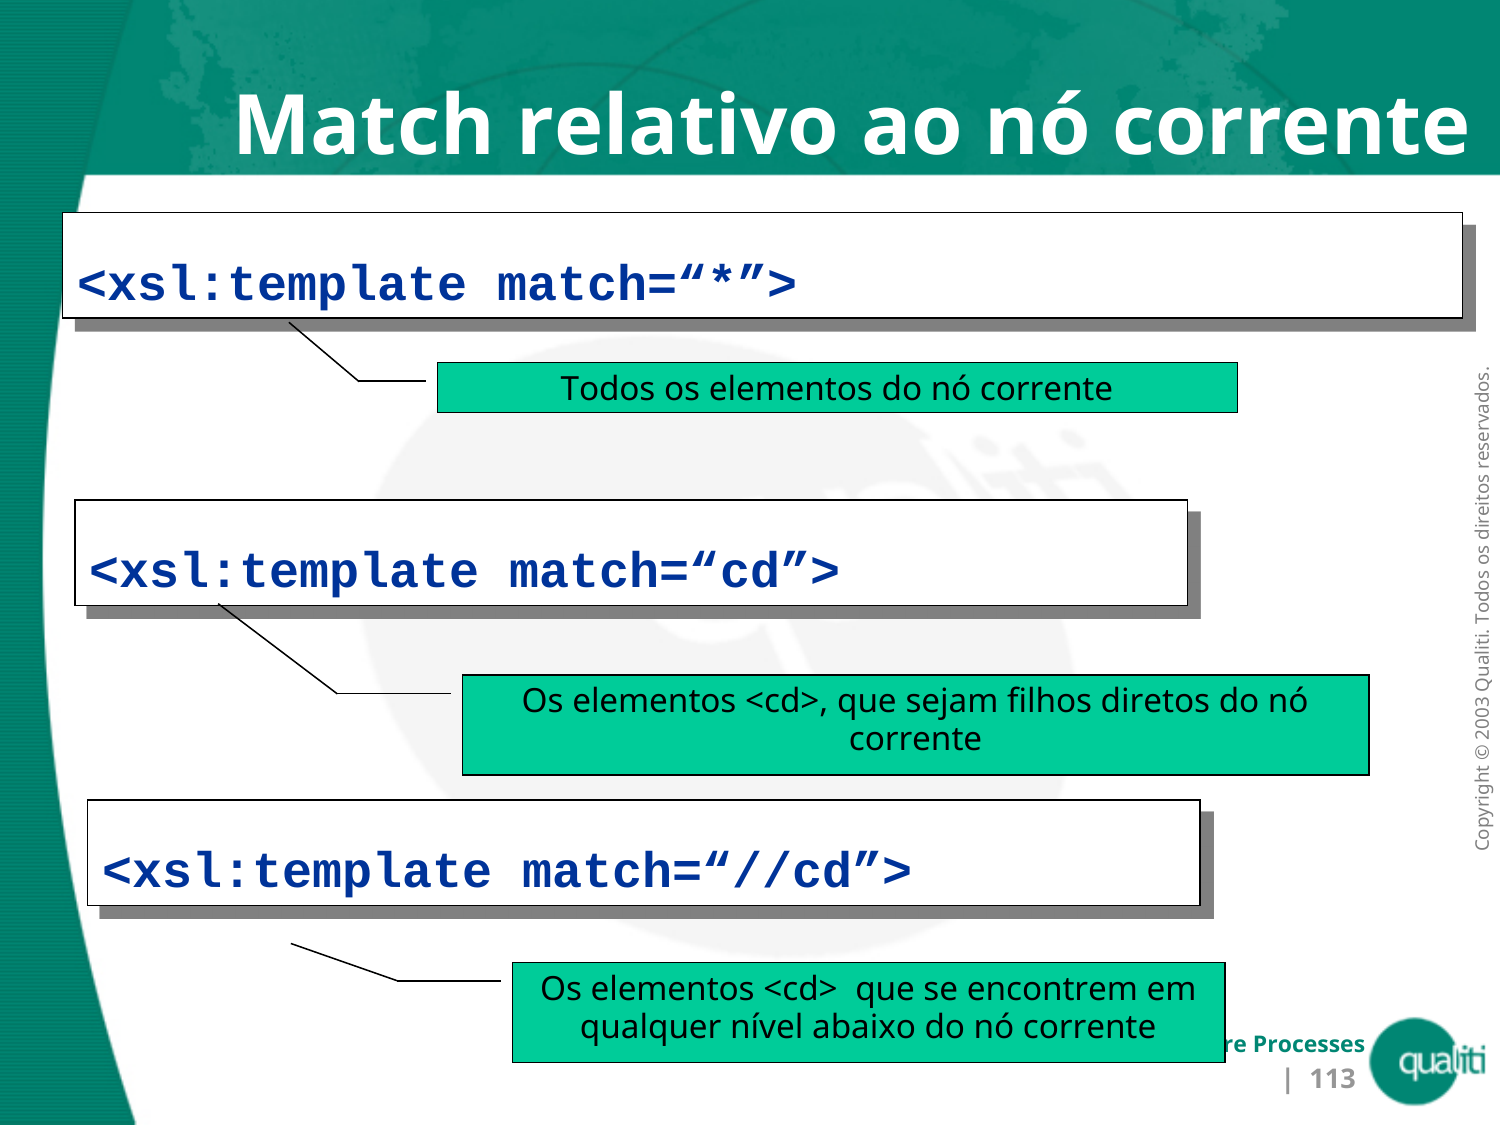

# Match relativo ao nó corrente
<xsl:template match=“*”>
Todos os elementos do nó corrente
<xsl:template match=“cd”>
Os elementos <cd>, que sejam filhos diretos do nó corrente
<xsl:template match=“//cd”>
Os elementos <cd> que se encontrem em qualquer nível abaixo do nó corrente